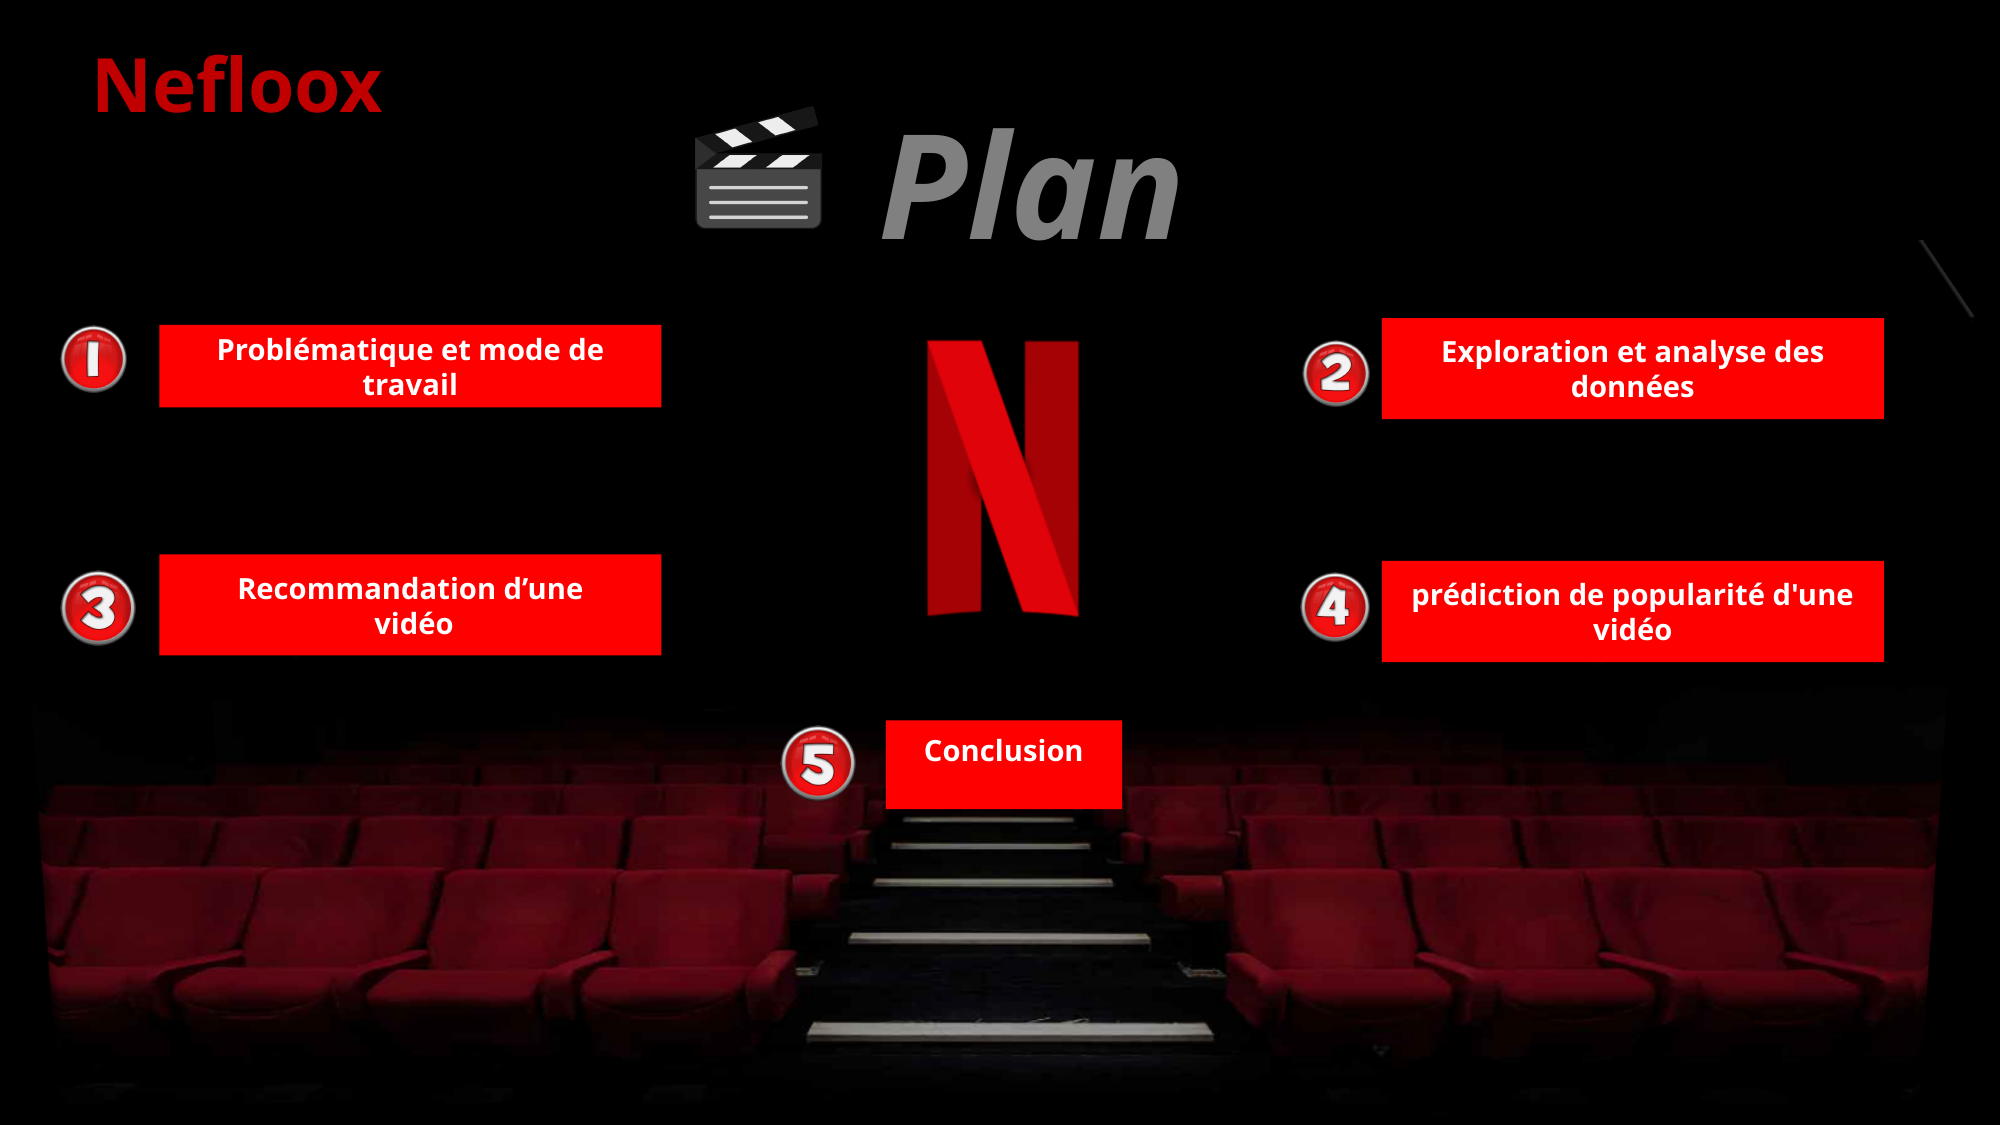

Nefloox
Plan
Exploration et analyse des données
Problématique et mode de travail
Recommandation d’une
 vidéo
prédiction de popularité d'une vidéo
Conclusion